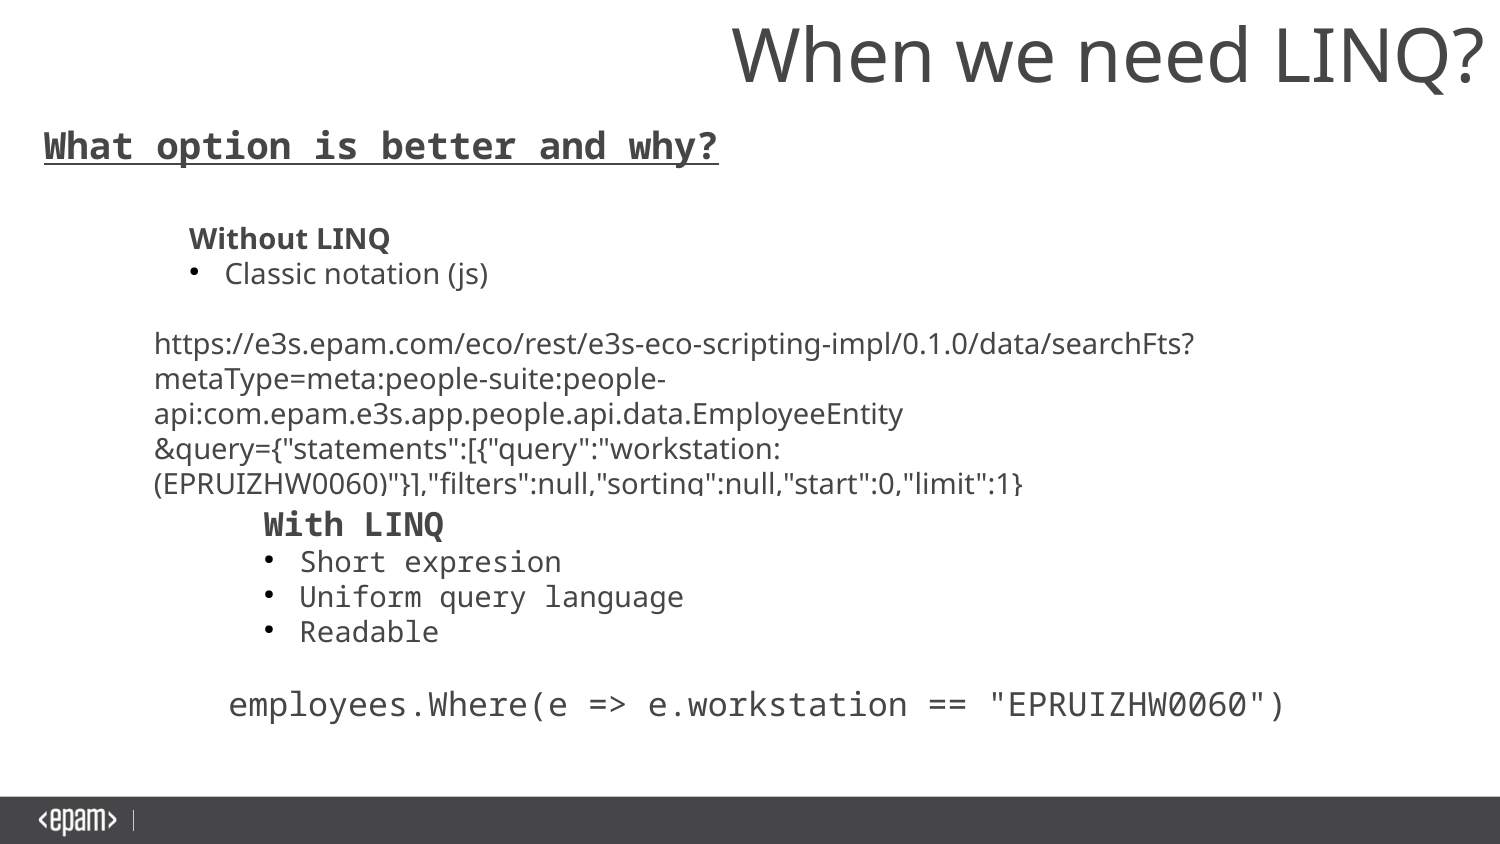

# When we need LINQ?
What option is better and why?
Without LINQ
Classic notation (js)
https://e3s.epam.com/eco/rest/e3s-eco-scripting-impl/0.1.0/data/searchFts?
metaType=meta:people-suite:people-api:com.epam.e3s.app.people.api.data.EmployeeEntity
&query={"statements":[{"query":"workstation:(EPRUIZHW0060)"}],"filters":null,"sorting":null,"start":0,"limit":1}
With LINQ
Short expresion
Uniform query language
Readable
employees.Where(e => e.workstation == "EPRUIZHW0060")